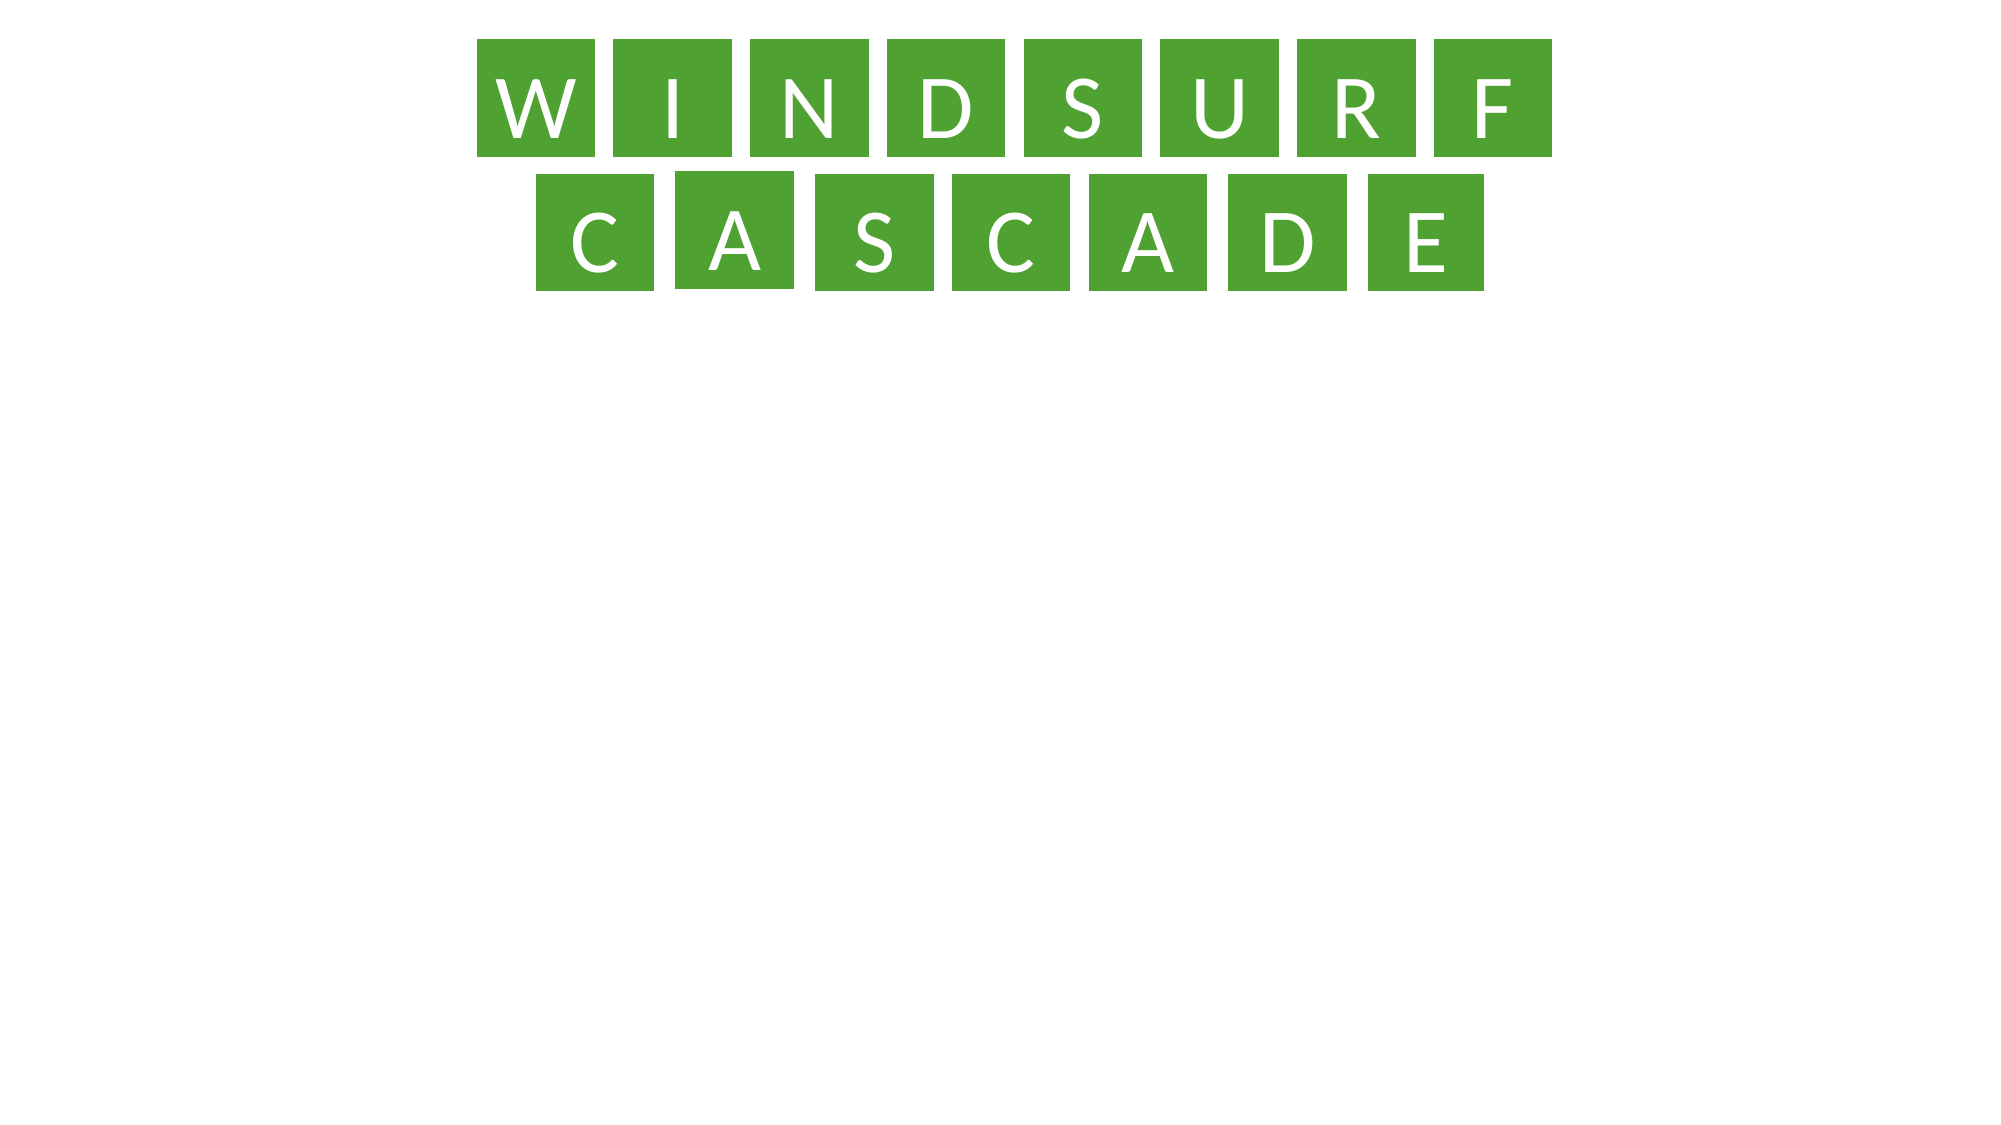

W
I
N
D
S
U
R
F
A
C
S
C
A
D
E
Founded in 2021
Primary feature is AI agent called Cascade
Integrated directly with projects
Automates coding and development tasks
Can create files, install dependencies, and execute terminal commands